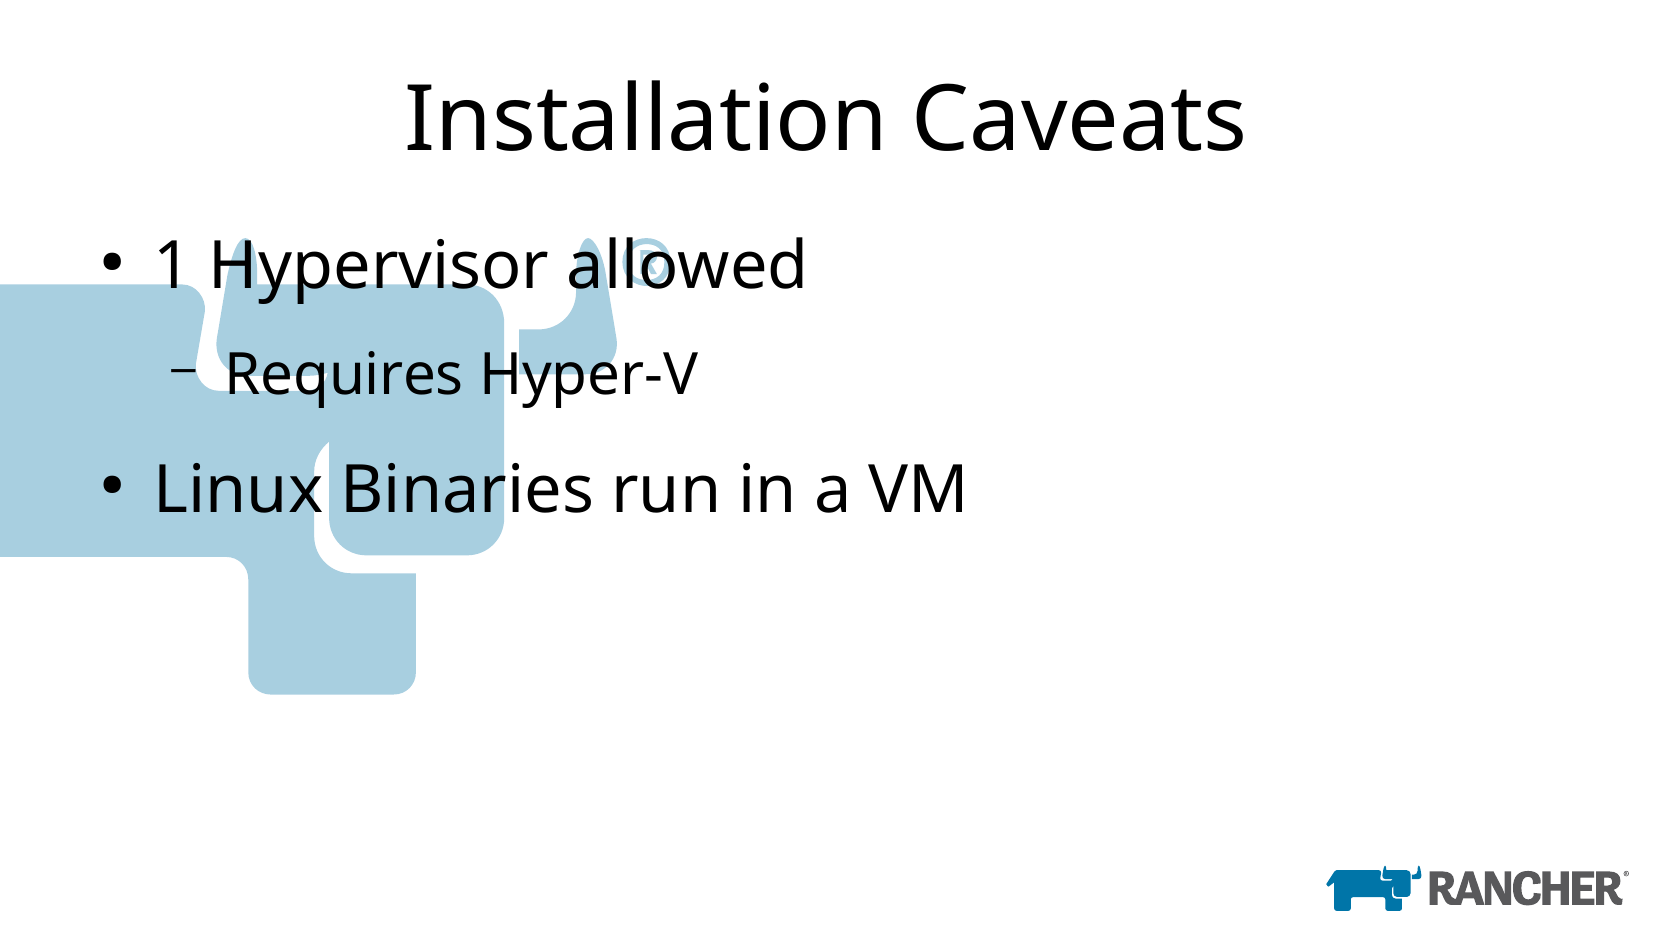

# Installation Caveats
1 Hypervisor allowed
Requires Hyper-V
Linux Binaries run in a VM